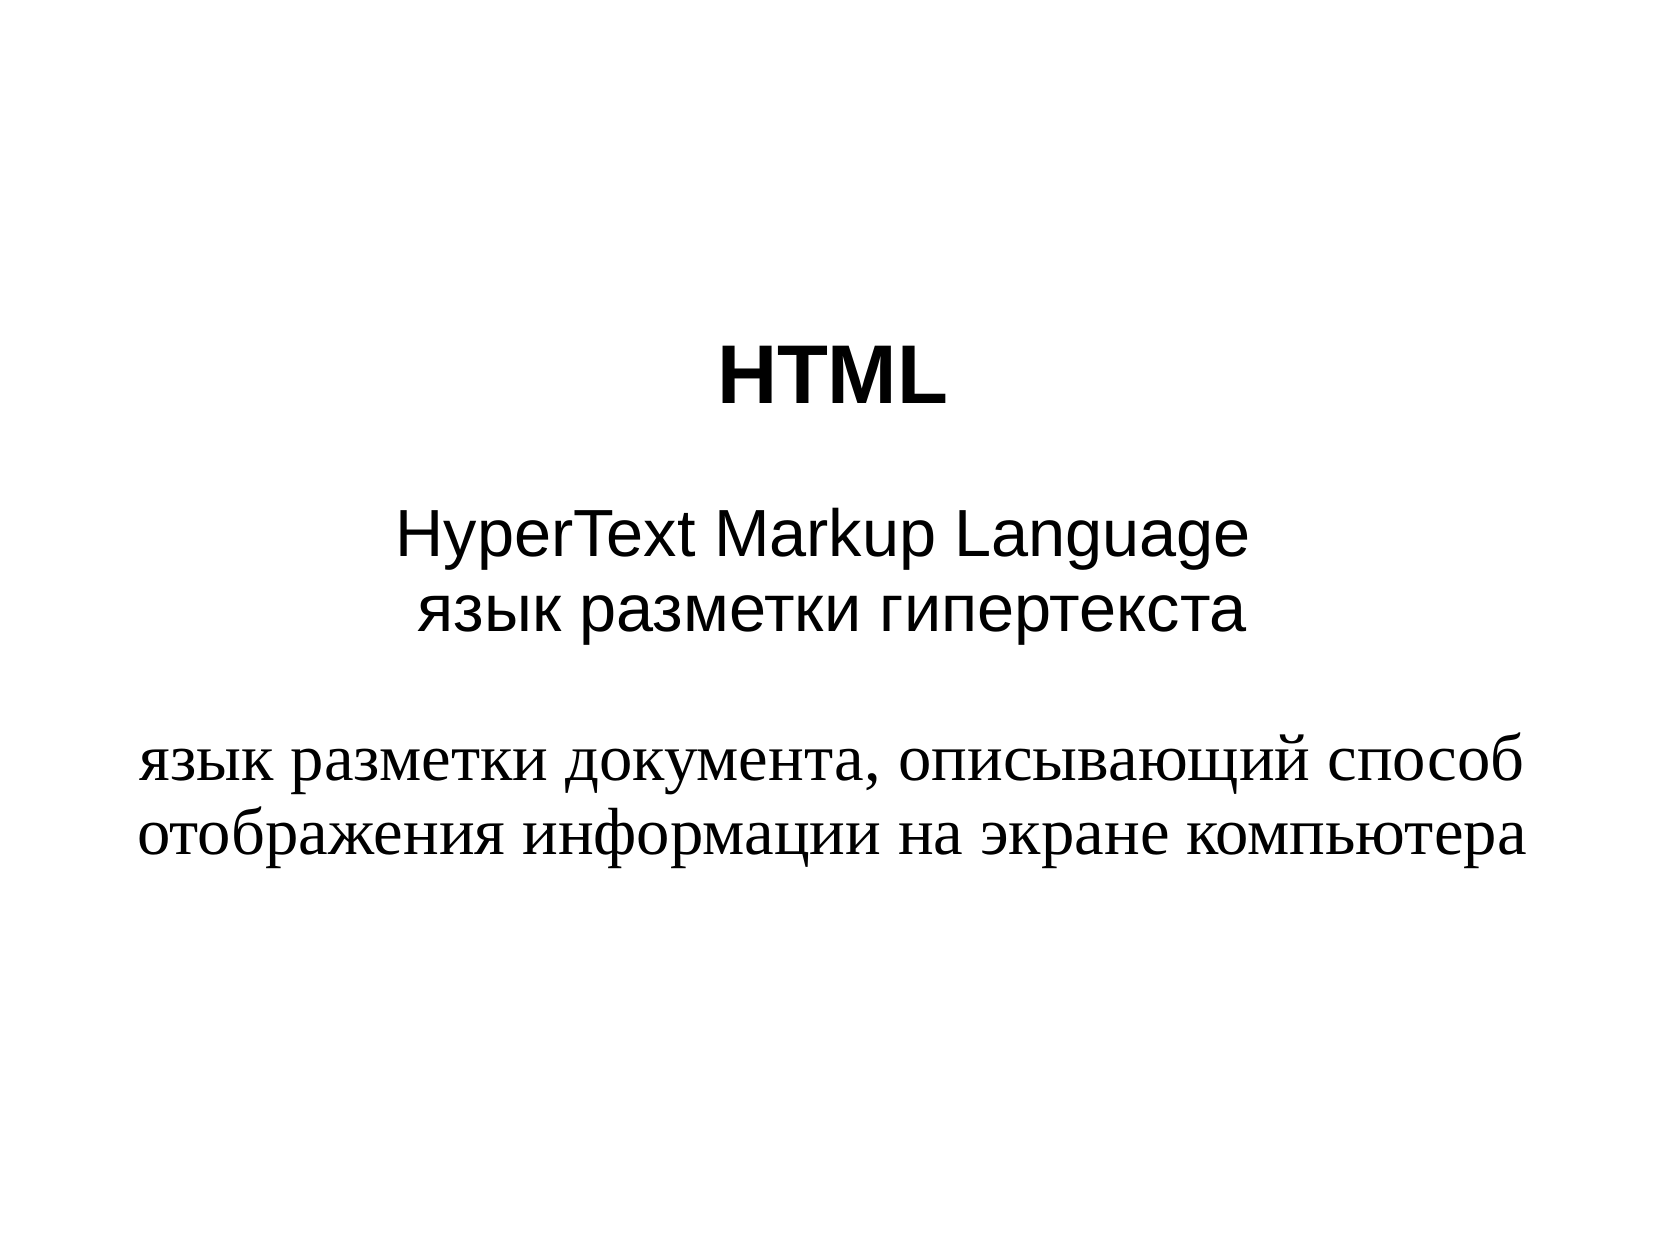

# HTML
HyperText Markup Language
язык разметки гипертекста
язык разметки документа, описывающий способ отображения информации на экране компьютера